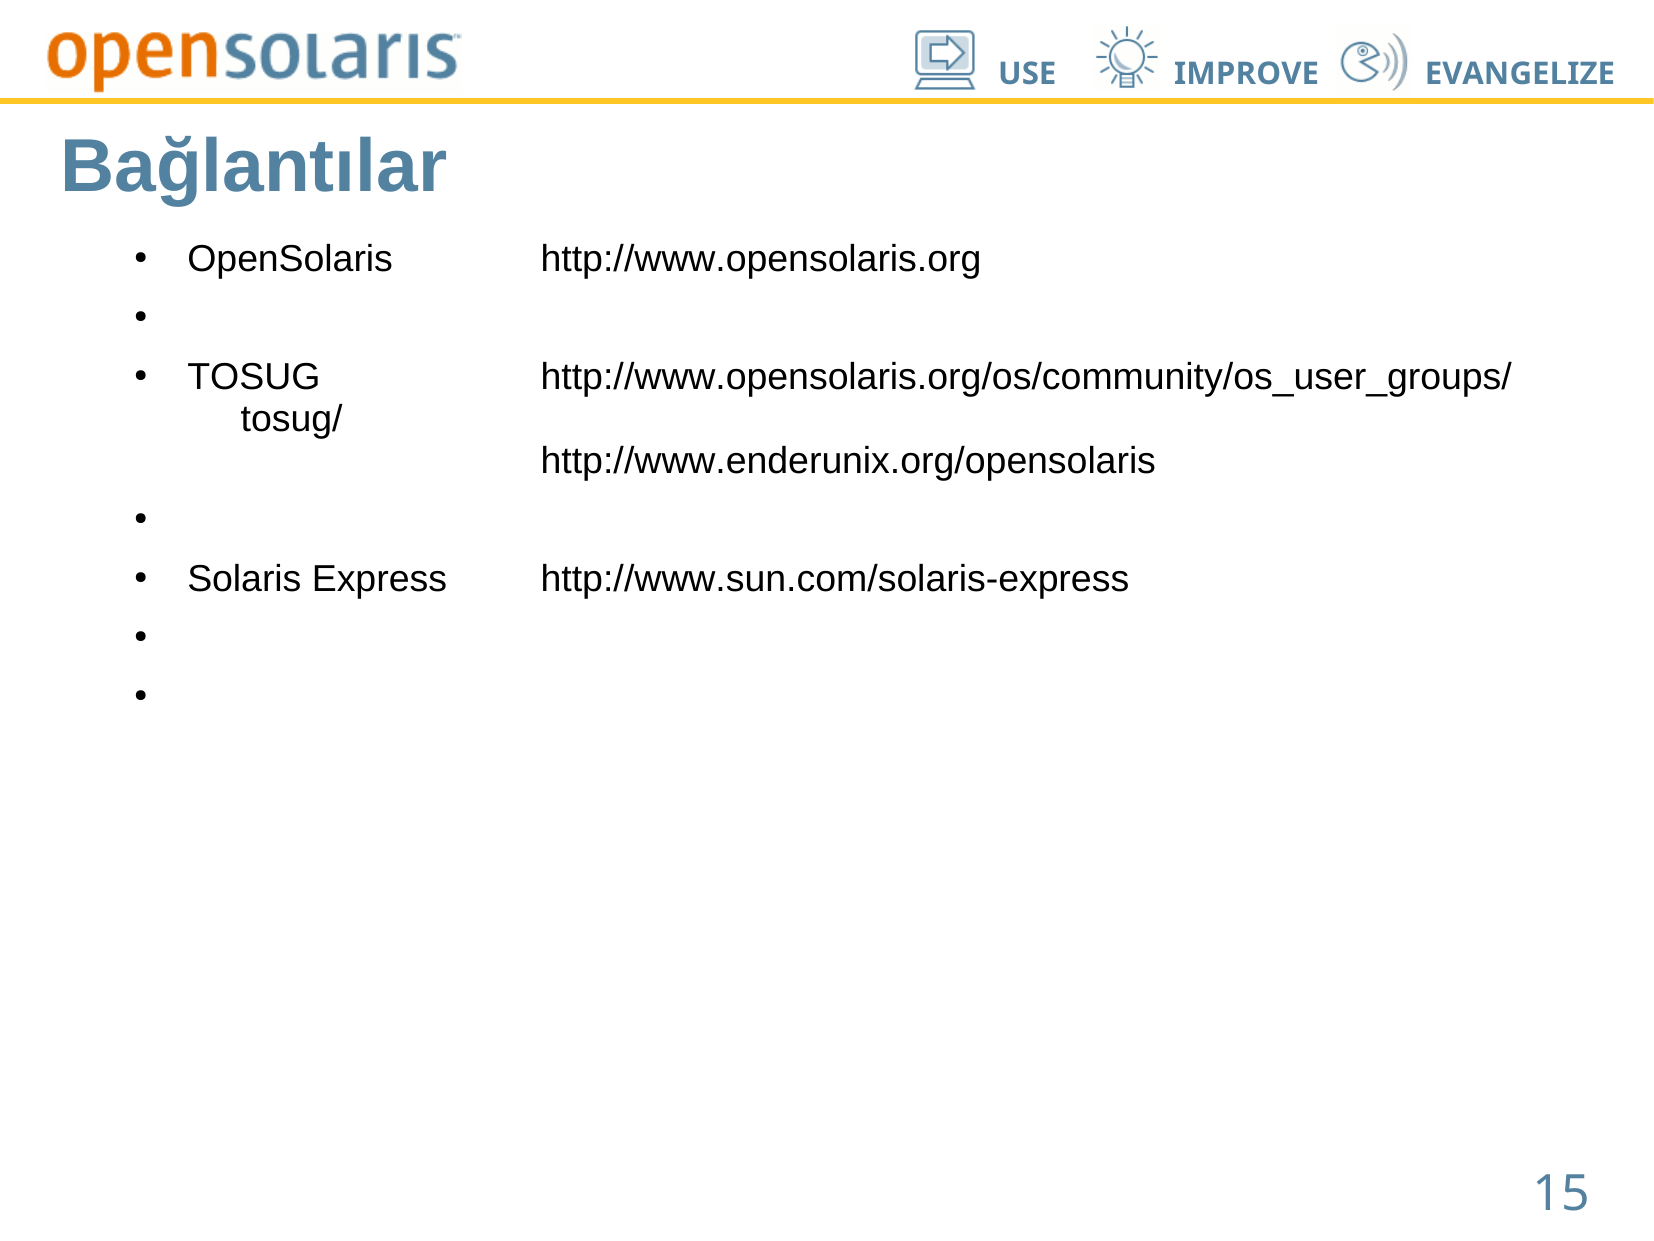

# Bağlantılar
OpenSolaris		http://www.opensolaris.org
TOSUG			http://www.opensolaris.org/os/community/os_user_groups/tosug/
				http://www.enderunix.org/opensolaris
Solaris Express		http://www.sun.com/solaris-express